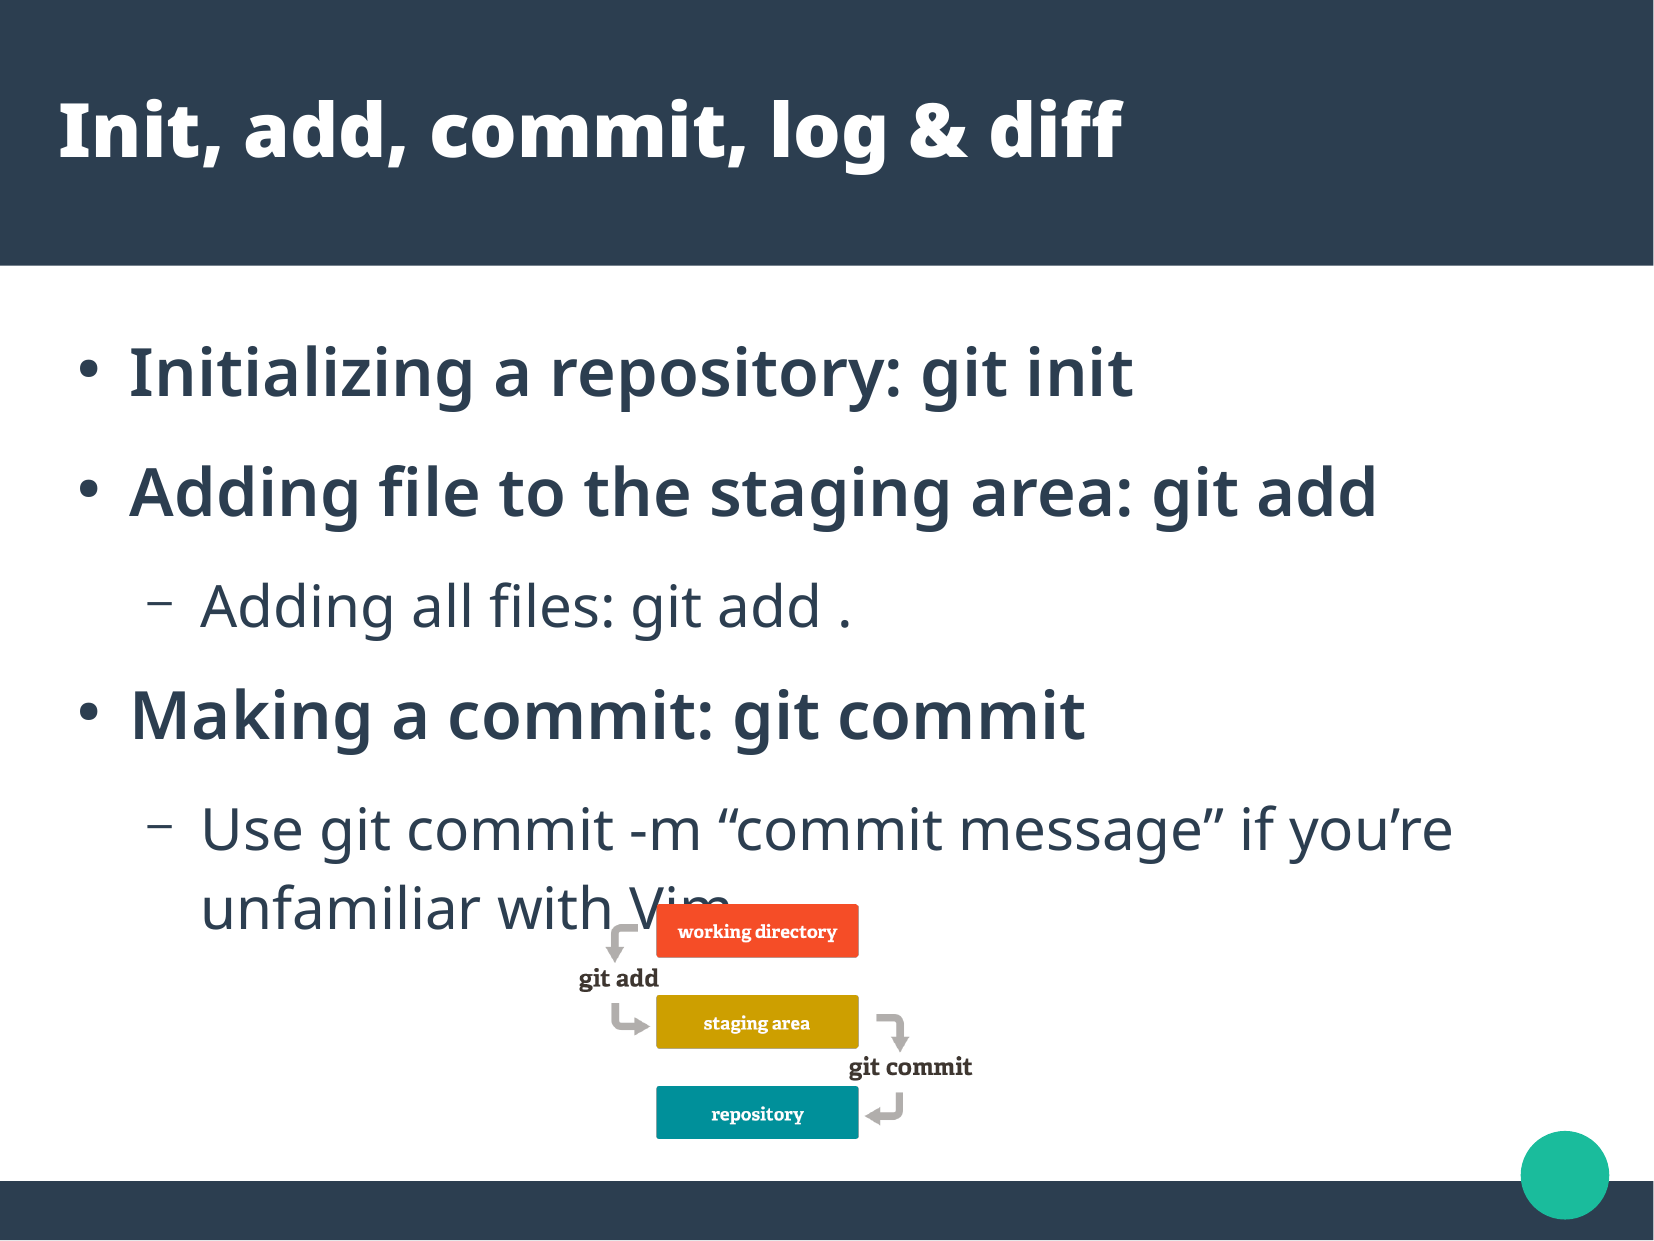

# Init, add, commit, log & diff
Initializing a repository: git init
Adding file to the staging area: git add
Adding all files: git add .
Making a commit: git commit
Use git commit -m “commit message” if you’re unfamiliar with Vim.